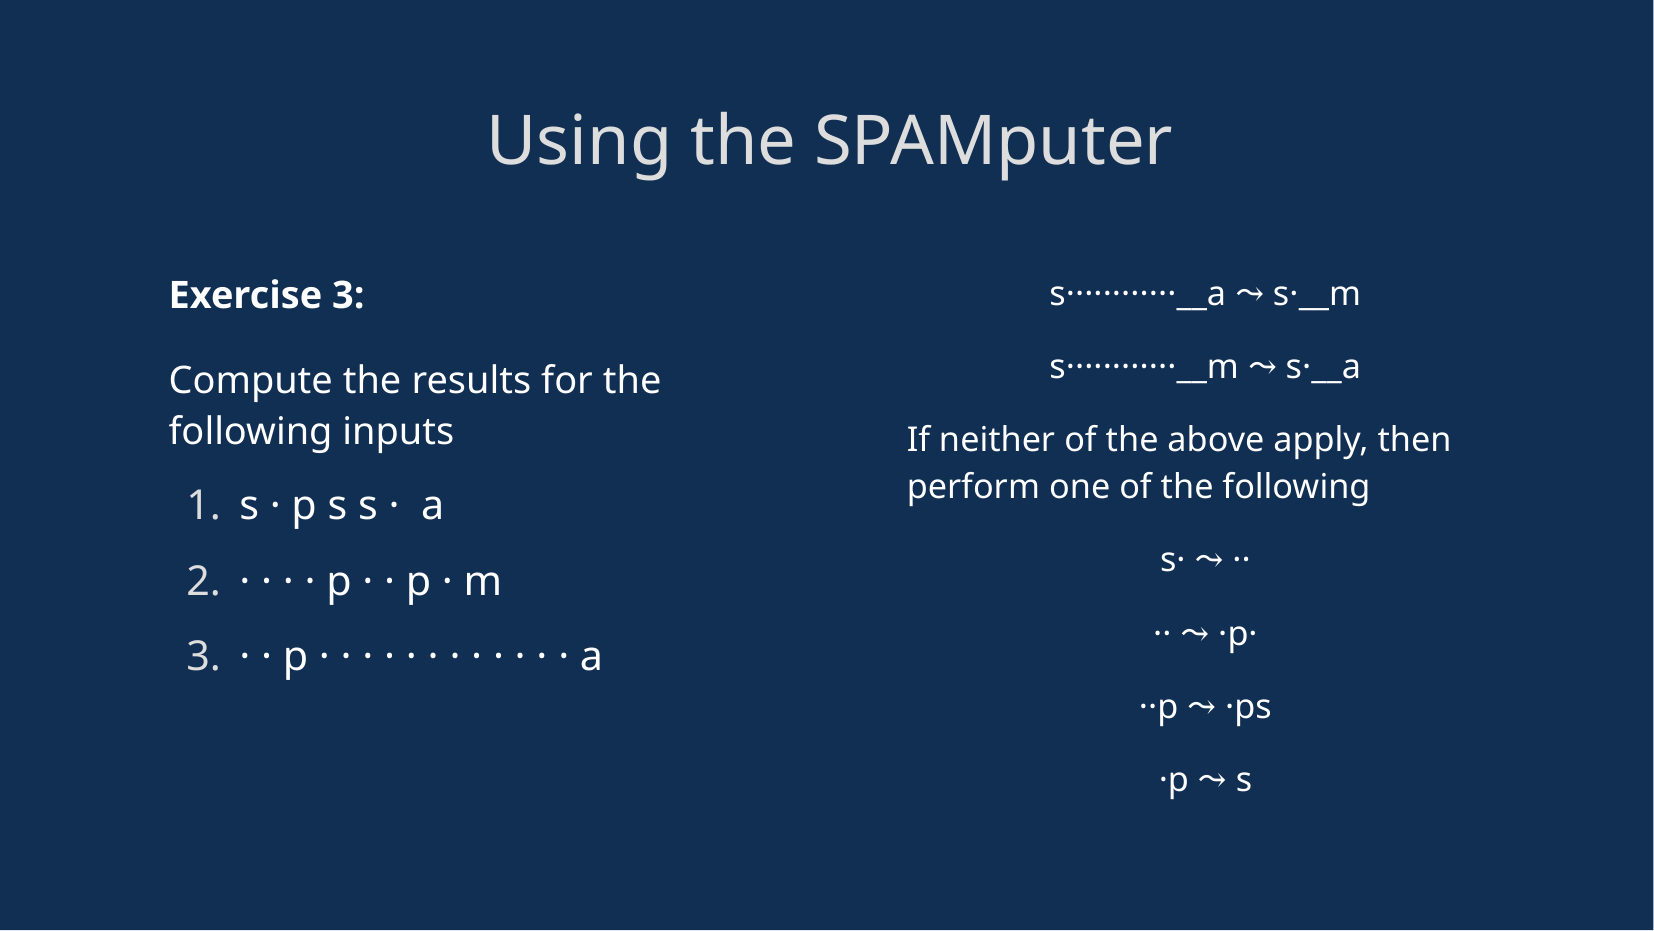

# Using the SPAMputer
Exercise 3:
Compute the results for the following inputs
s · p s s · a
· · · · p · · p · m
· · p · · · · · · · · · · · · a
s············__a ⤳ s·__m
s············__m ⤳ s·__a
If neither of the above apply, then perform one of the following
s· ⤳ ··
·· ⤳ ·p·
··p ⤳ ·ps
·p ⤳ s